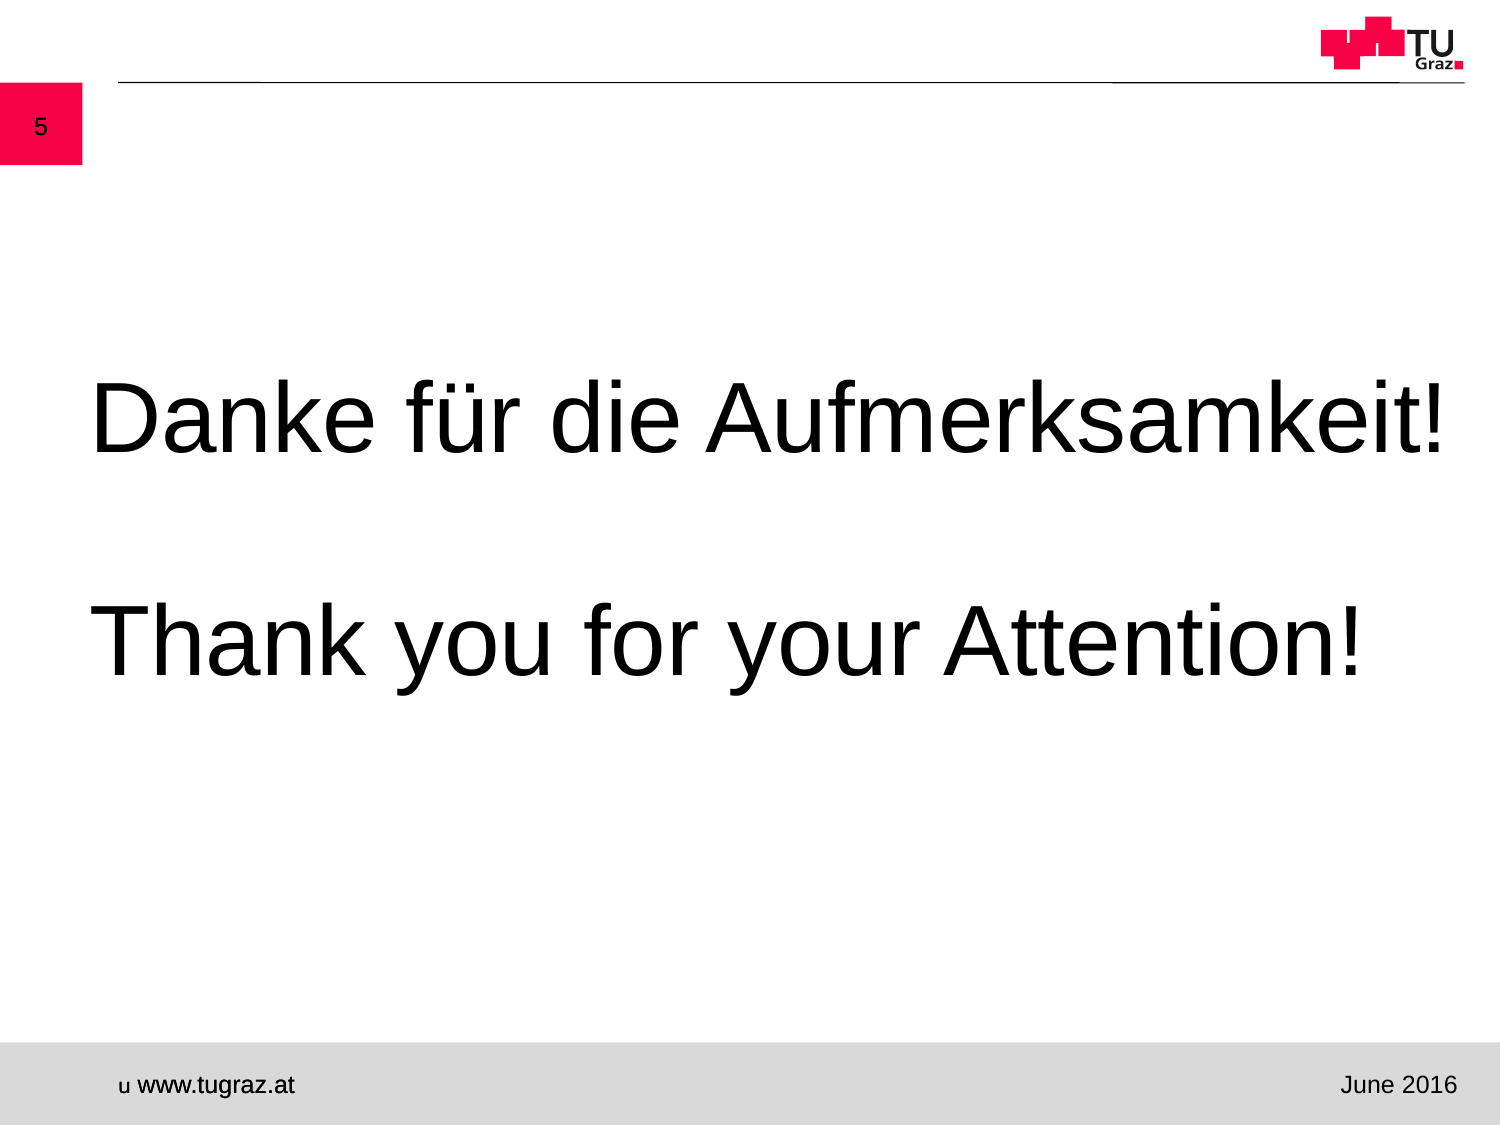

Danke für die Aufmerksamkeit!
Thank you for your Attention!